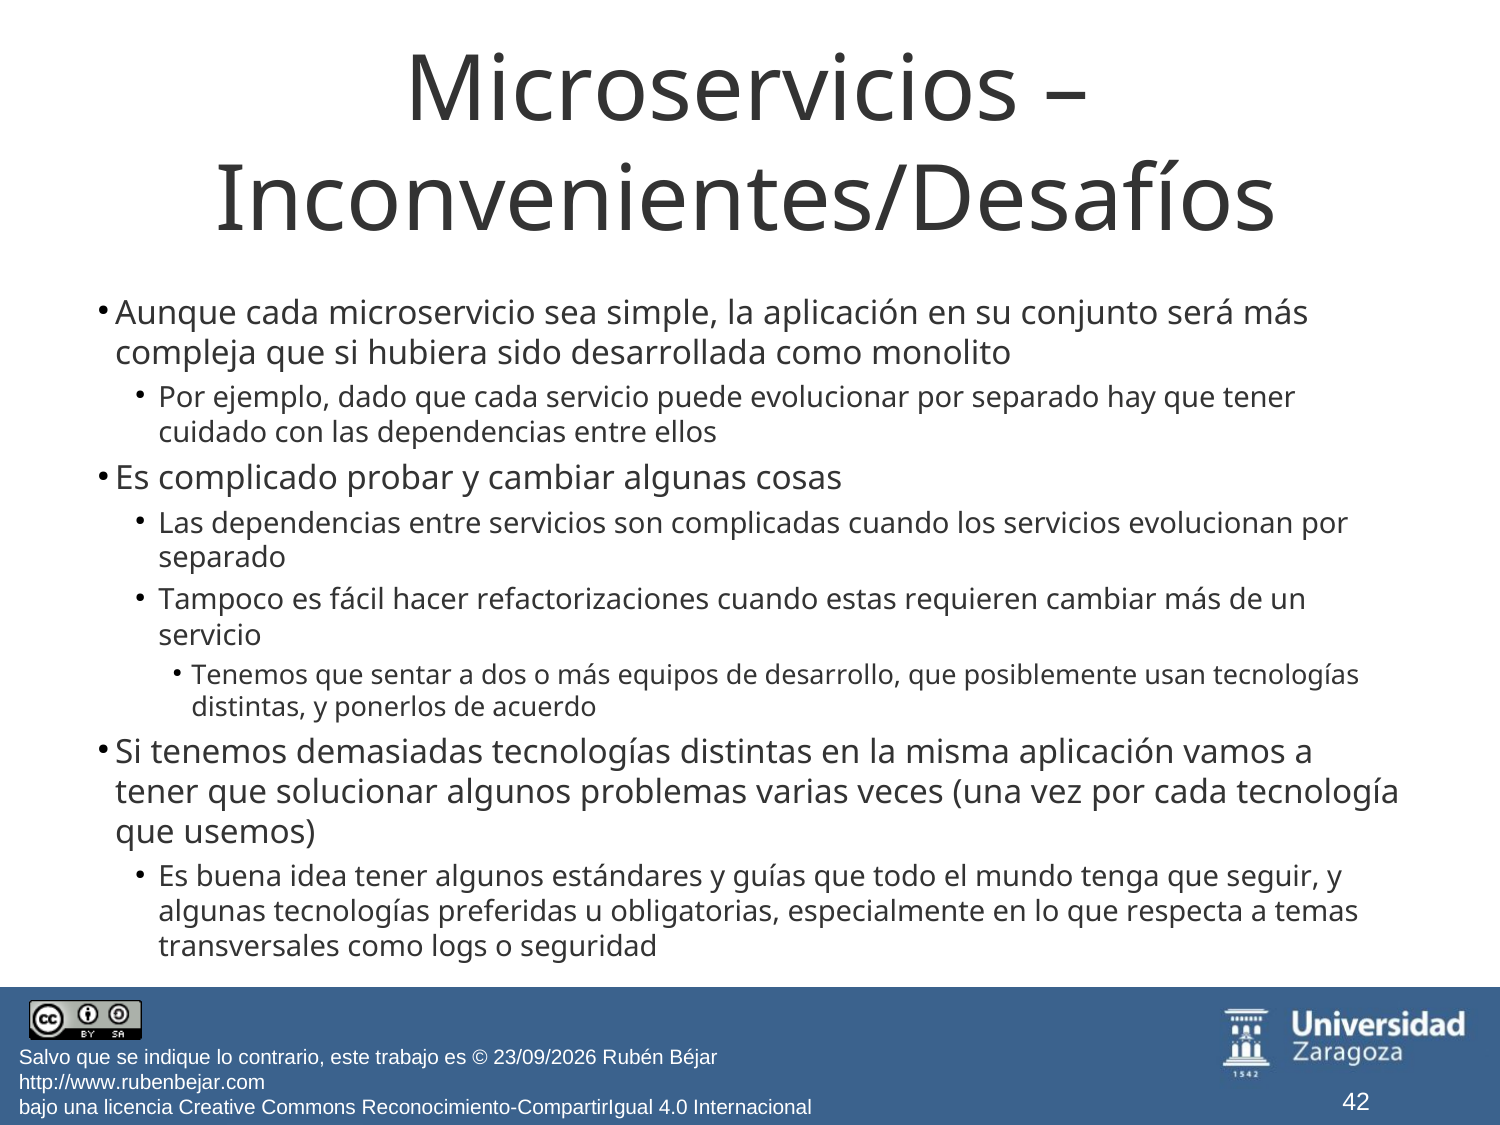

# Microservicios – Inconvenientes/Desafíos
Aunque cada microservicio sea simple, la aplicación en su conjunto será más compleja que si hubiera sido desarrollada como monolito
Por ejemplo, dado que cada servicio puede evolucionar por separado hay que tener cuidado con las dependencias entre ellos
Es complicado probar y cambiar algunas cosas
Las dependencias entre servicios son complicadas cuando los servicios evolucionan por separado
Tampoco es fácil hacer refactorizaciones cuando estas requieren cambiar más de un servicio
Tenemos que sentar a dos o más equipos de desarrollo, que posiblemente usan tecnologías distintas, y ponerlos de acuerdo
Si tenemos demasiadas tecnologías distintas en la misma aplicación vamos a tener que solucionar algunos problemas varias veces (una vez por cada tecnología que usemos)
Es buena idea tener algunos estándares y guías que todo el mundo tenga que seguir, y algunas tecnologías preferidas u obligatorias, especialmente en lo que respecta a temas transversales como logs o seguridad